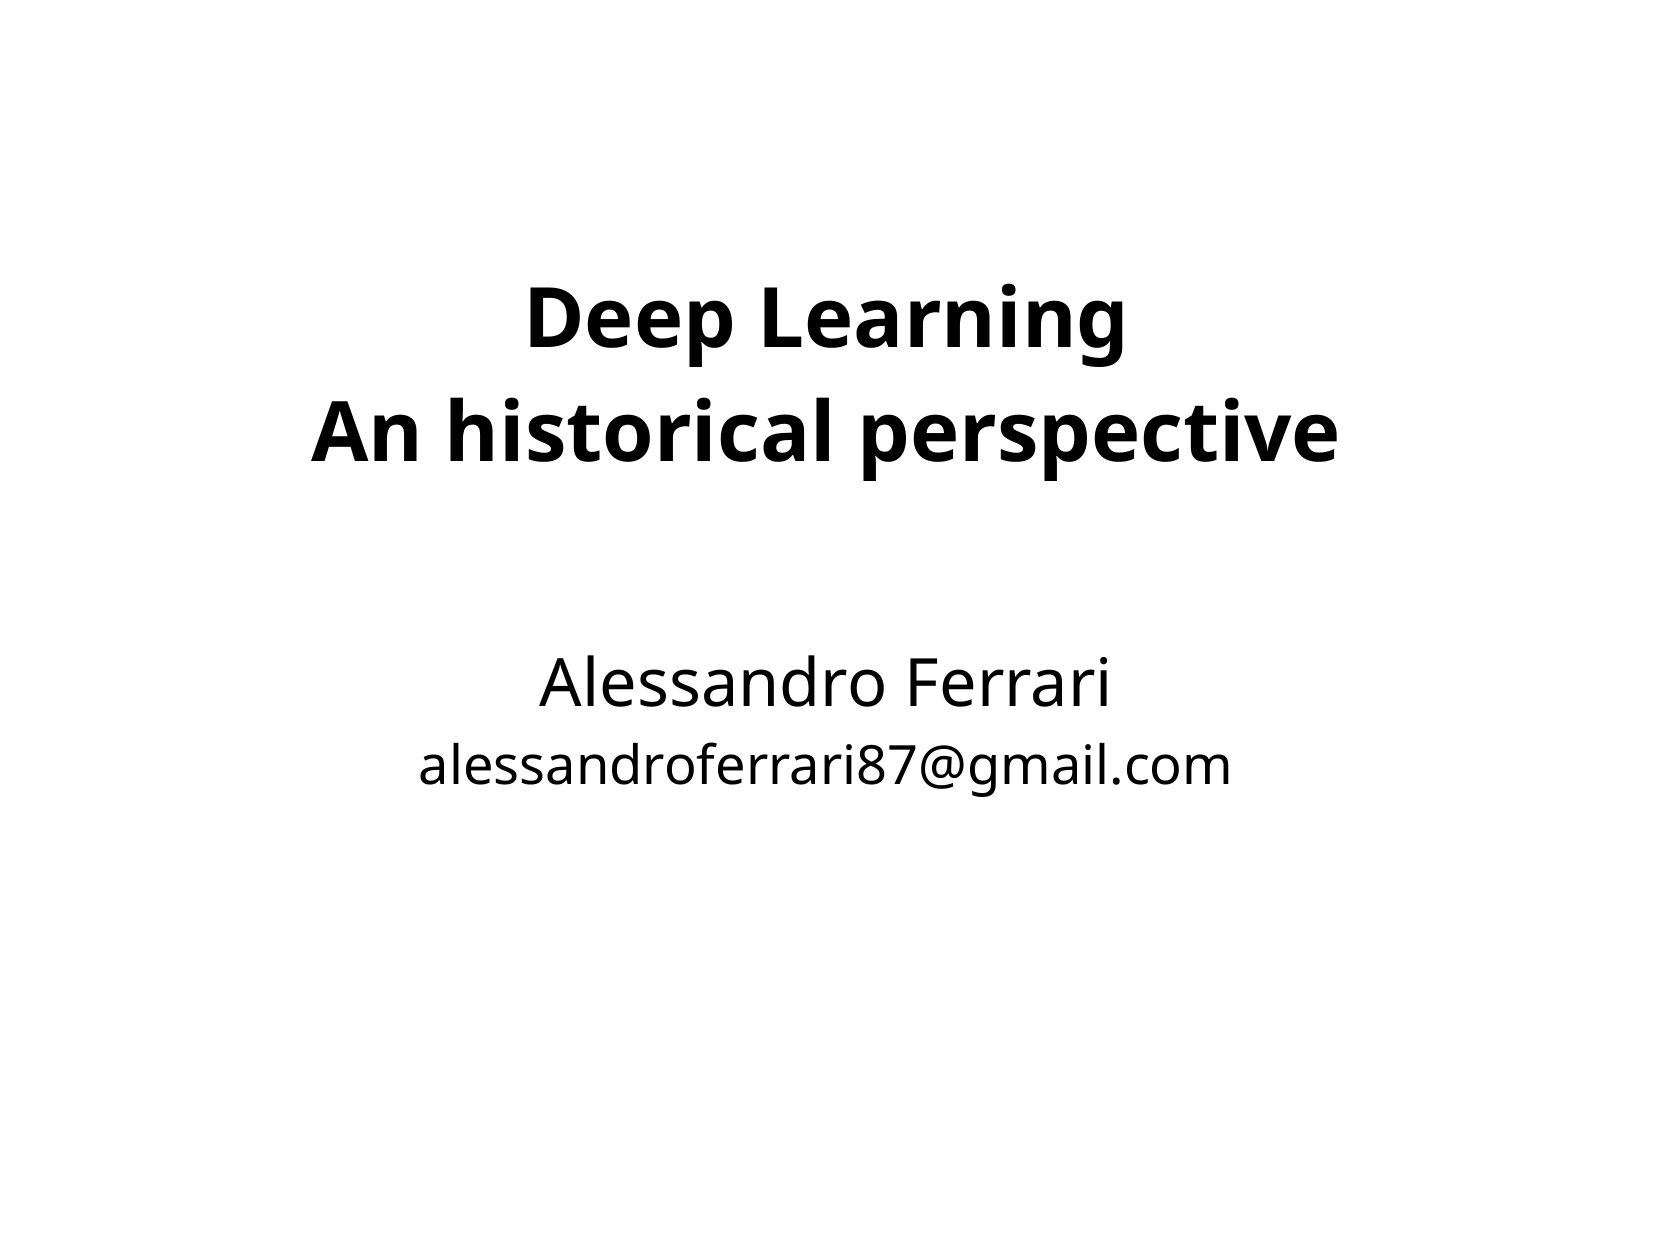

# Deep Learning
An historical perspective
Alessandro Ferrari
alessandroferrari87@gmail.com